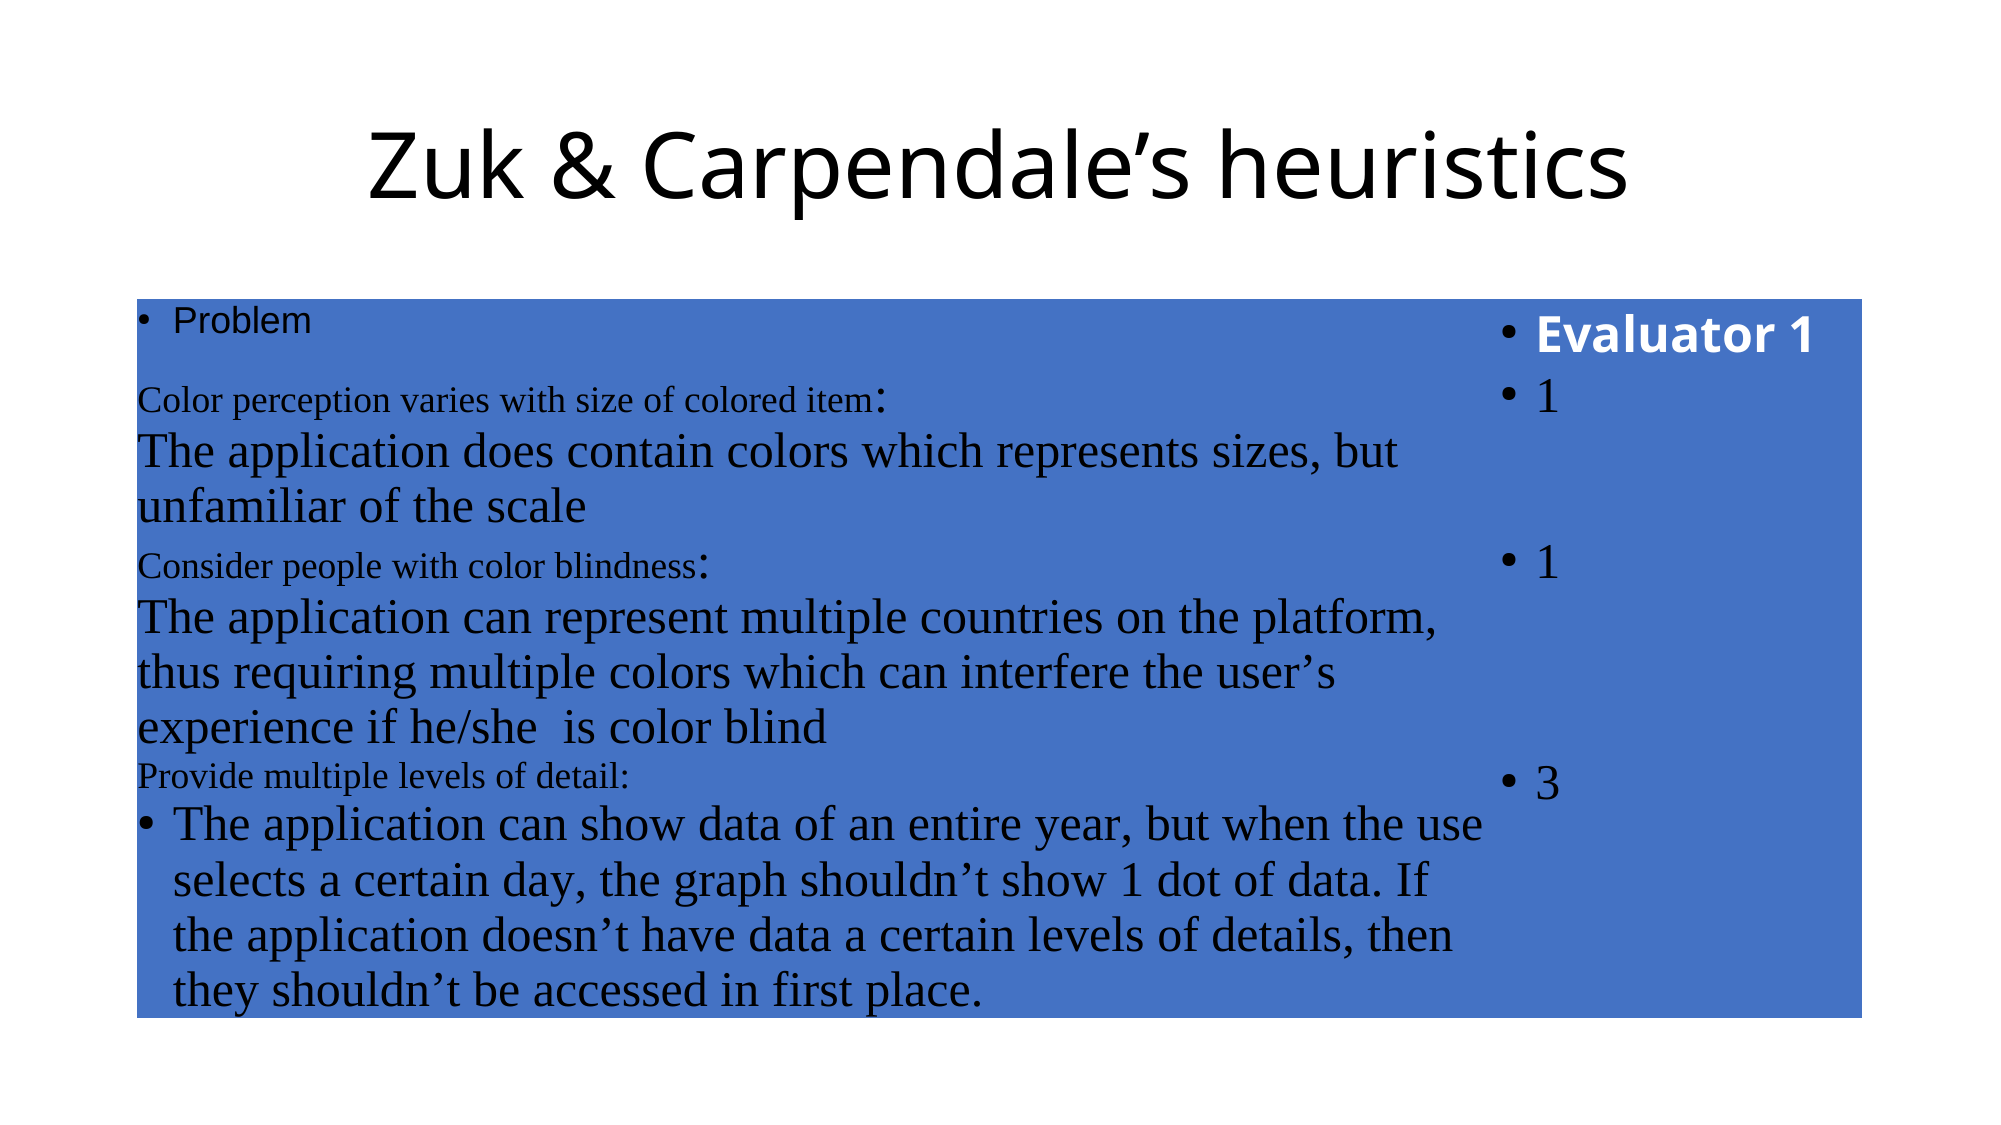

# Zuk & Carpendale’s heuristics
| Problem | Evaluator 1 |
| --- | --- |
| Color perception varies with size of colored item: The application does contain colors which represents sizes, but unfamiliar of the scale | 1 |
| Consider people with color blindness: The application can represent multiple countries on the platform, thus requiring multiple colors which can interfere the user’s experience if he/she is color blind | 1 |
| Provide multiple levels of detail: The application can show data of an entire year, but when the use selects a certain day, the graph shouldn’t show 1 dot of data. If the application doesn’t have data a certain levels of details, then they shouldn’t be accessed in first place. | 3 |